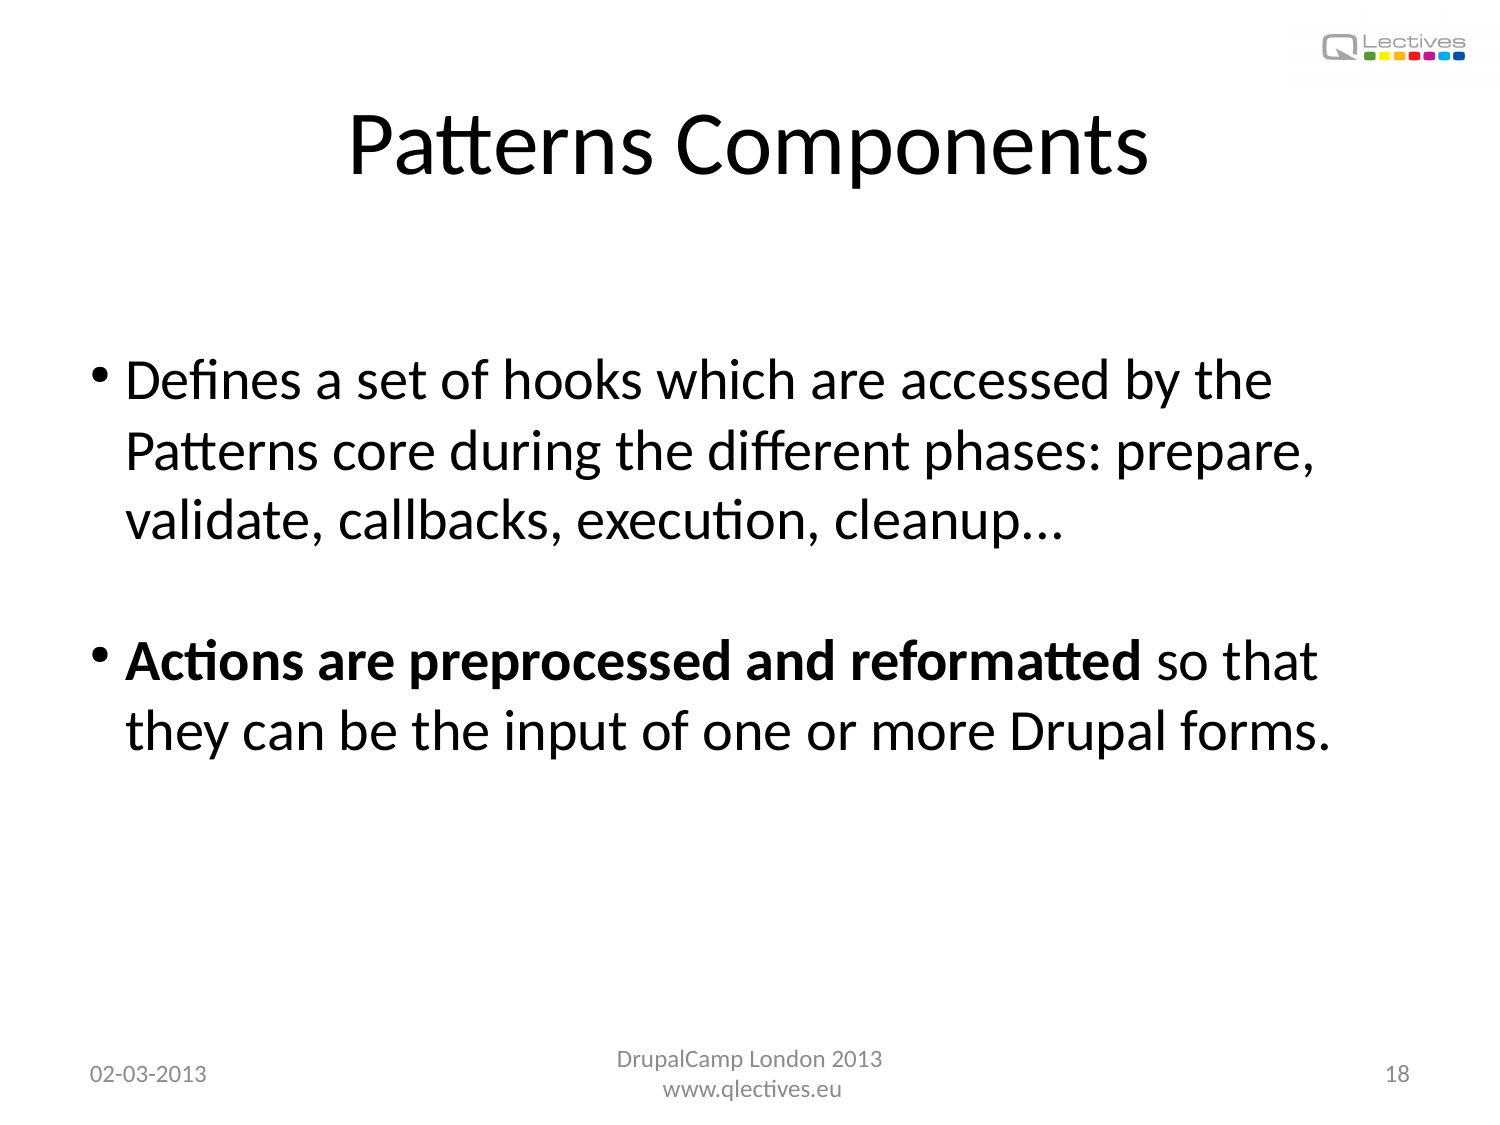

Patterns Components
Defines a set of hooks which are accessed by the Patterns core during the different phases: prepare, validate, callbacks, execution, cleanup...
Actions are preprocessed and reformatted so that they can be the input of one or more Drupal forms.
02-03-2013
DrupalCamp London 2013
 www.qlectives.eu